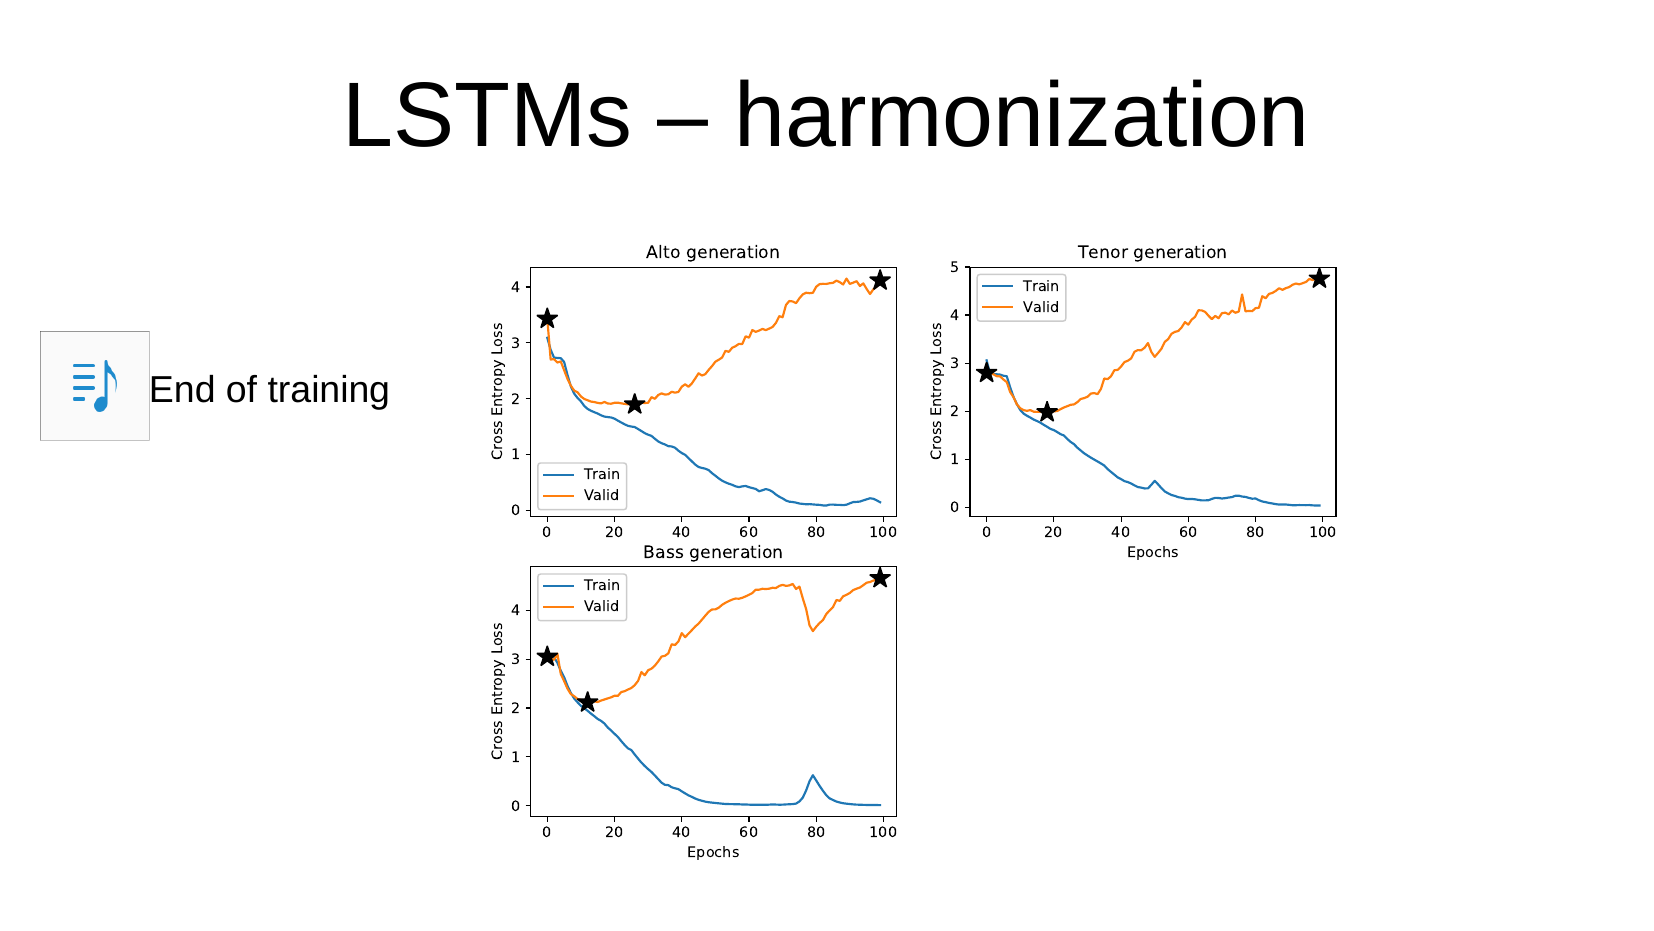

# LSTMs – harmonization
End of training